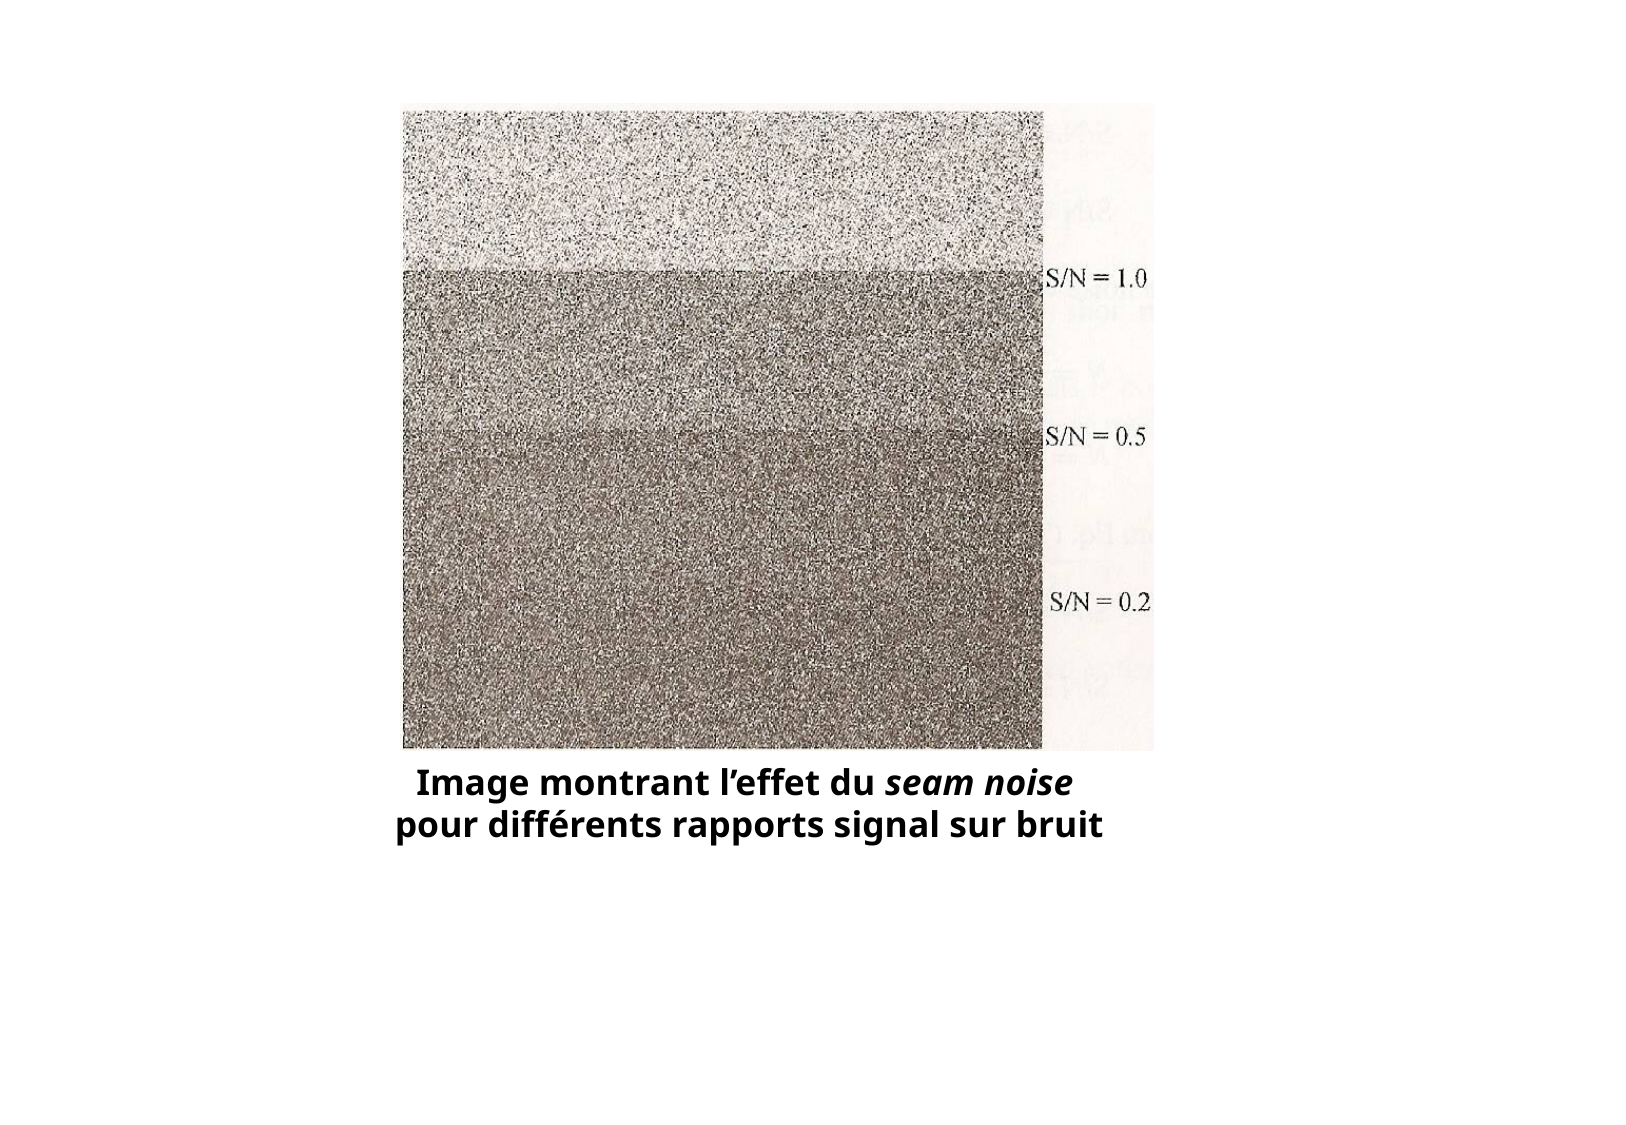

Image montrant l’effet du seam noise
 pour différents rapports signal sur bruit